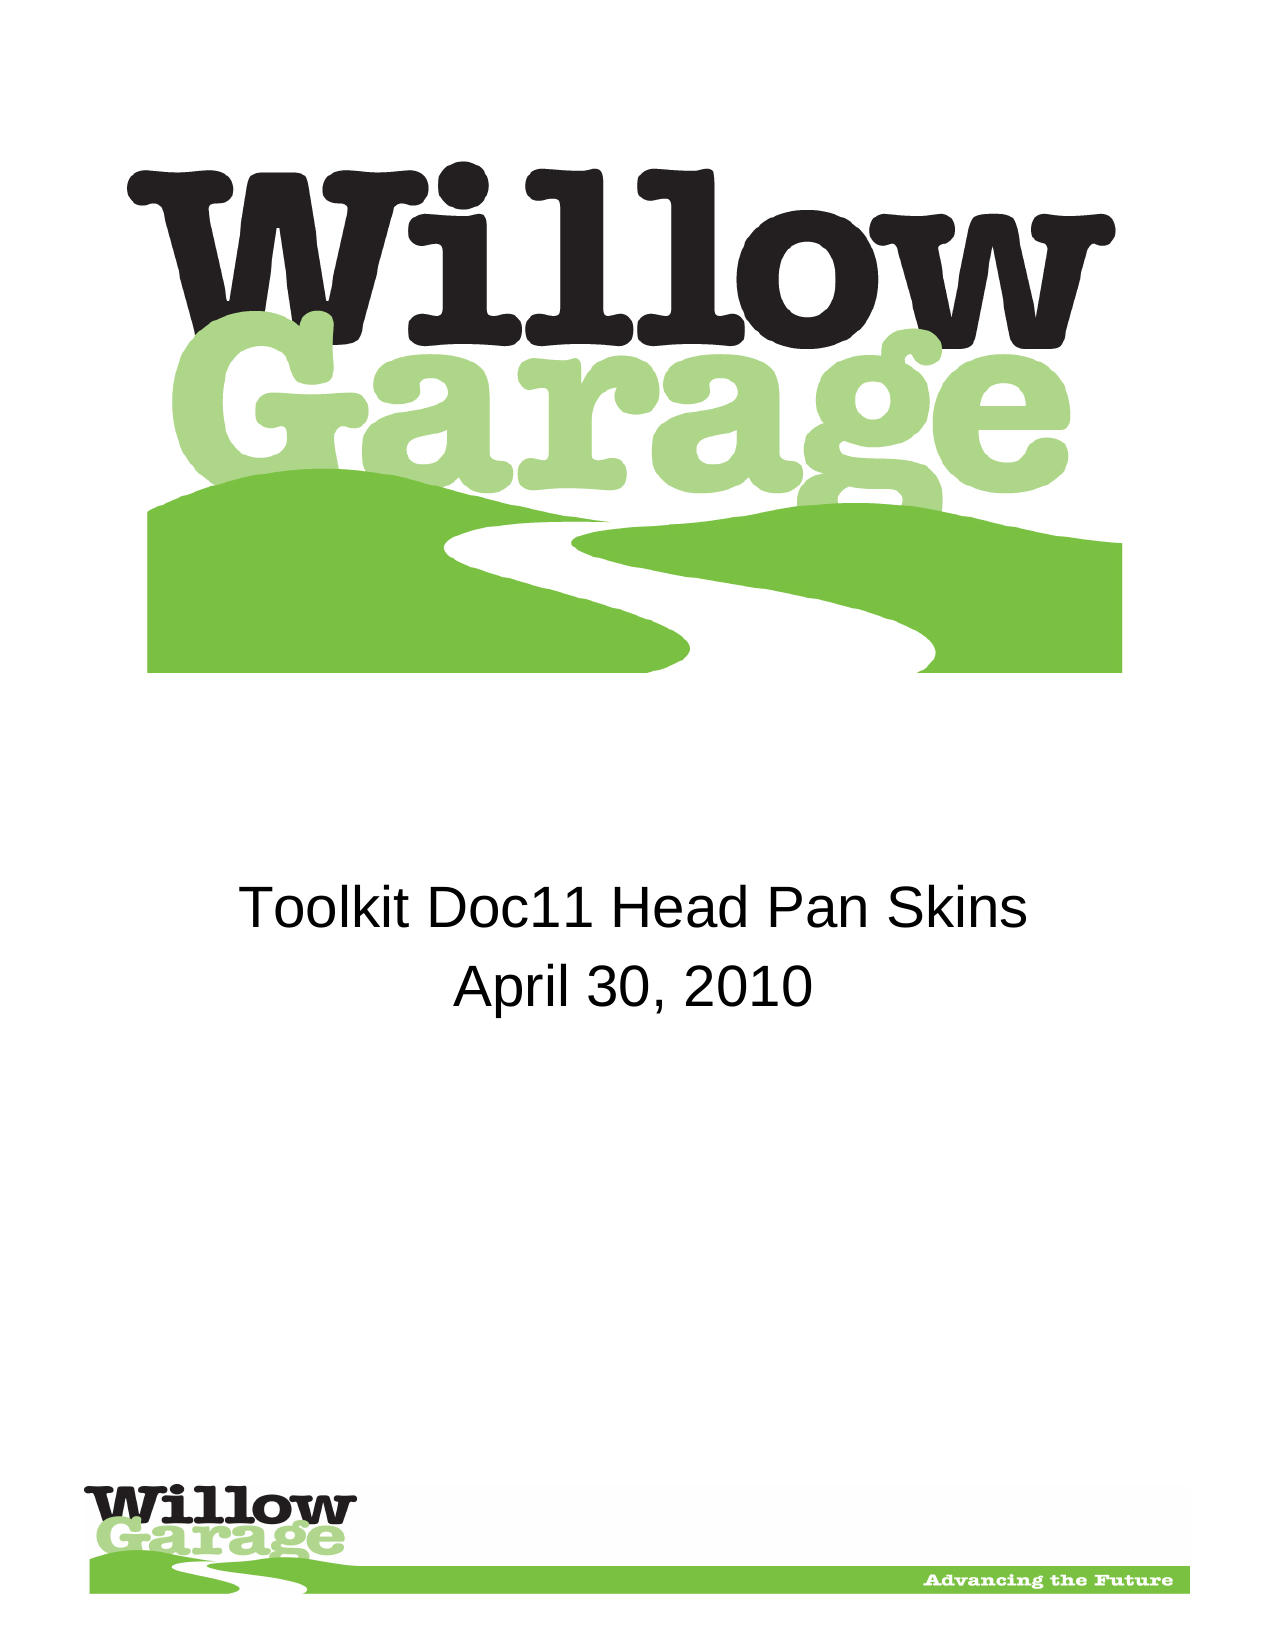

# Toolkit Doc11 Head Pan Skins
April 30, 2010